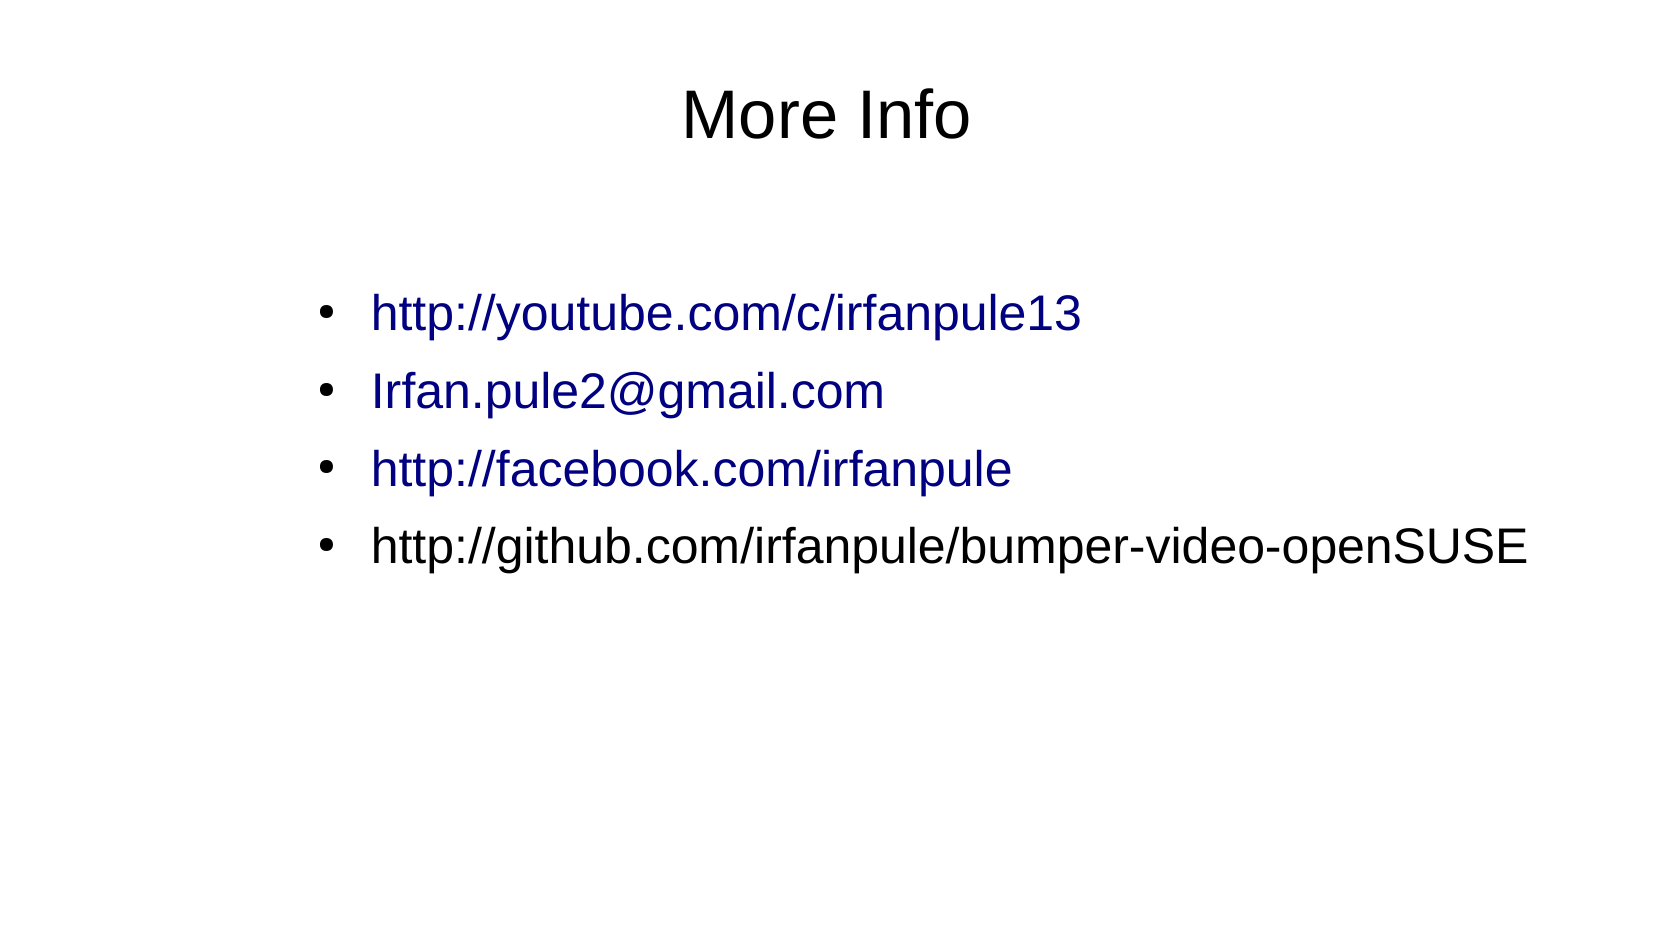

# More Info
http://youtube.com/c/irfanpule13
Irfan.pule2@gmail.com
http://facebook.com/irfanpule
http://github.com/irfanpule/bumper-video-openSUSE